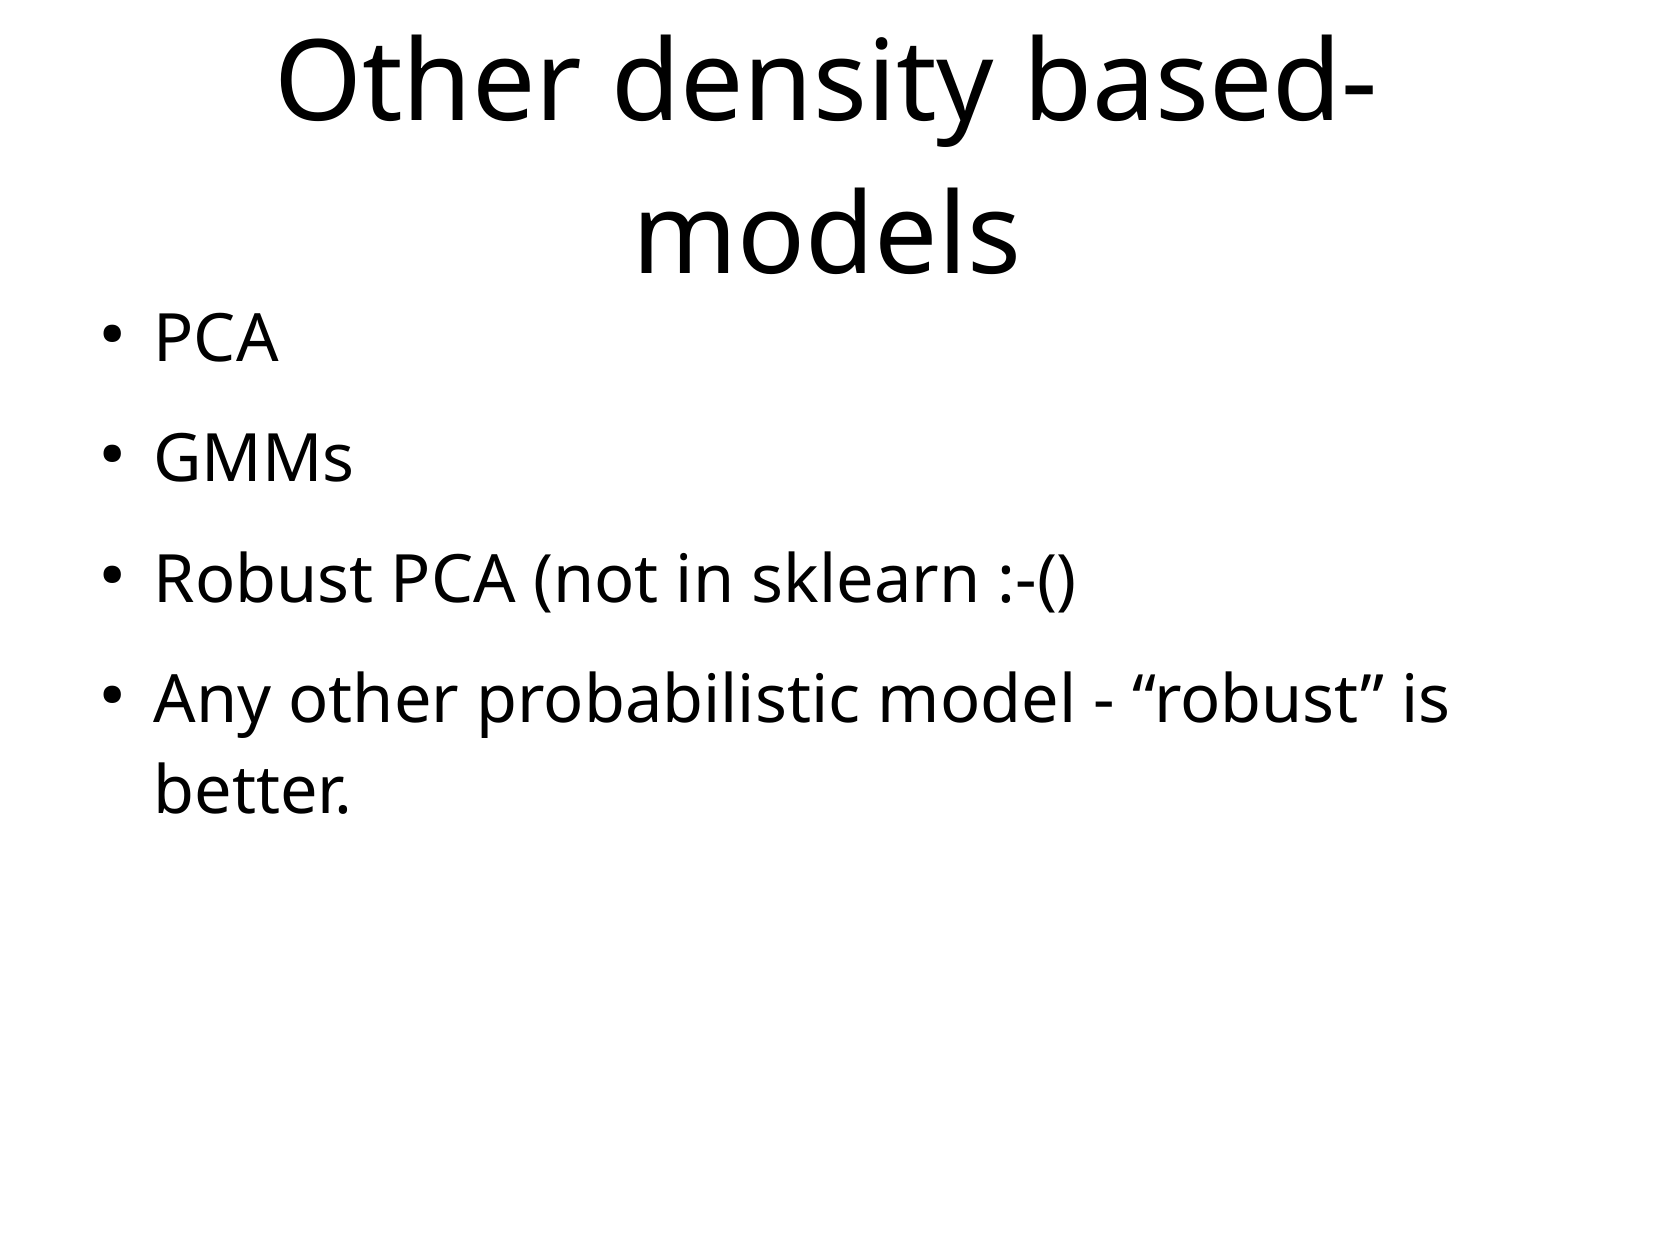

# Other density based-models
PCA
GMMs
Robust PCA (not in sklearn :-()
Any other probabilistic model - “robust” is better.